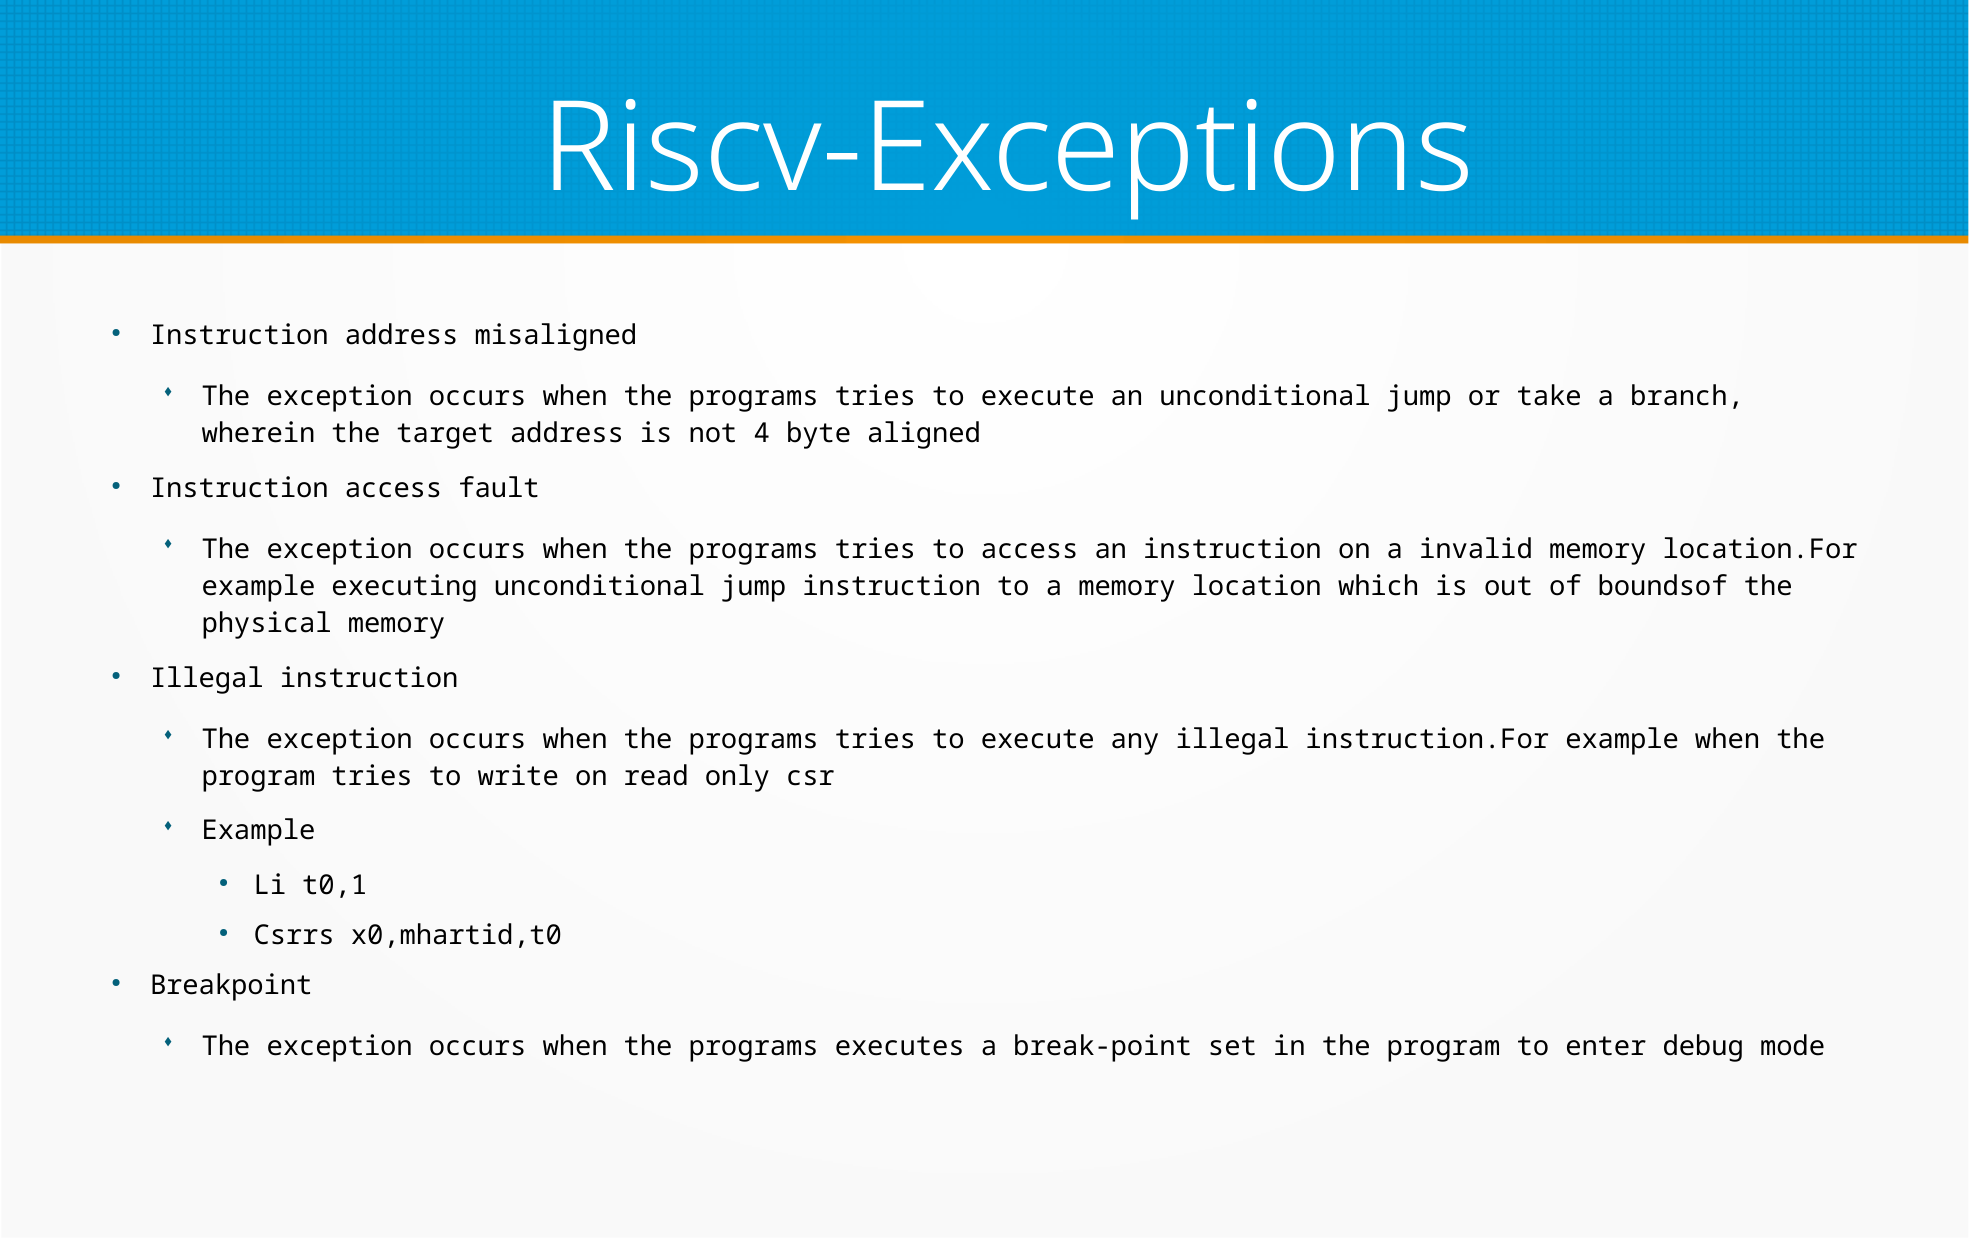

# Riscv-Exceptions
Instruction address misaligned
The exception occurs when the programs tries to execute an unconditional jump or take a branch, wherein the target address is not 4 byte aligned
Instruction access fault
The exception occurs when the programs tries to access an instruction on a invalid memory location.For example executing unconditional jump instruction to a memory location which is out of boundsof the physical memory
Illegal instruction
The exception occurs when the programs tries to execute any illegal instruction.For example when the program tries to write on read only csr
Example
Li t0,1
Csrrs x0,mhartid,t0
Breakpoint
The exception occurs when the programs executes a break-point set in the program to enter debug mode